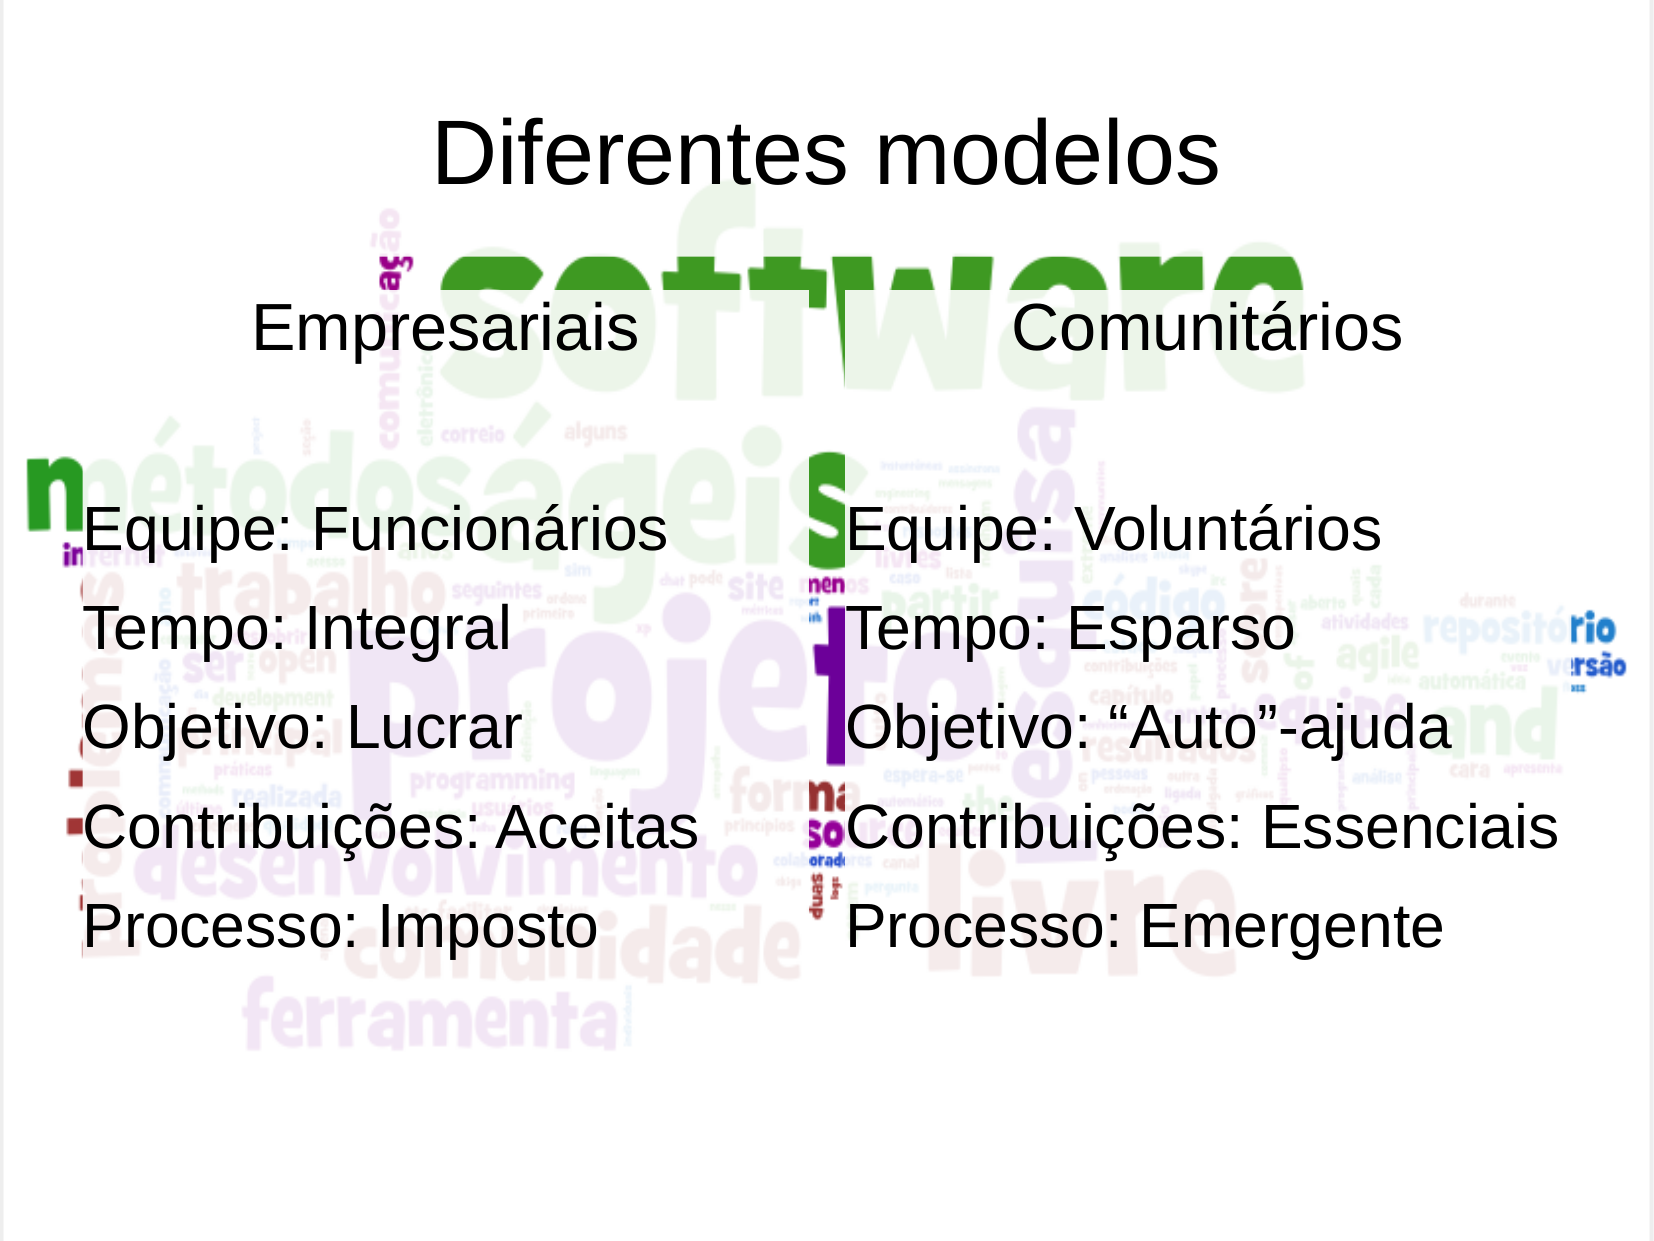

# Diferentes modelos
Empresariais
Equipe: Funcionários
Tempo: Integral
Objetivo: Lucrar
Contribuições: Aceitas
Processo: Imposto
Comunitários
Equipe: Voluntários
Tempo: Esparso
Objetivo: “Auto”-ajuda
Contribuições: Essenciais
Processo: Emergente